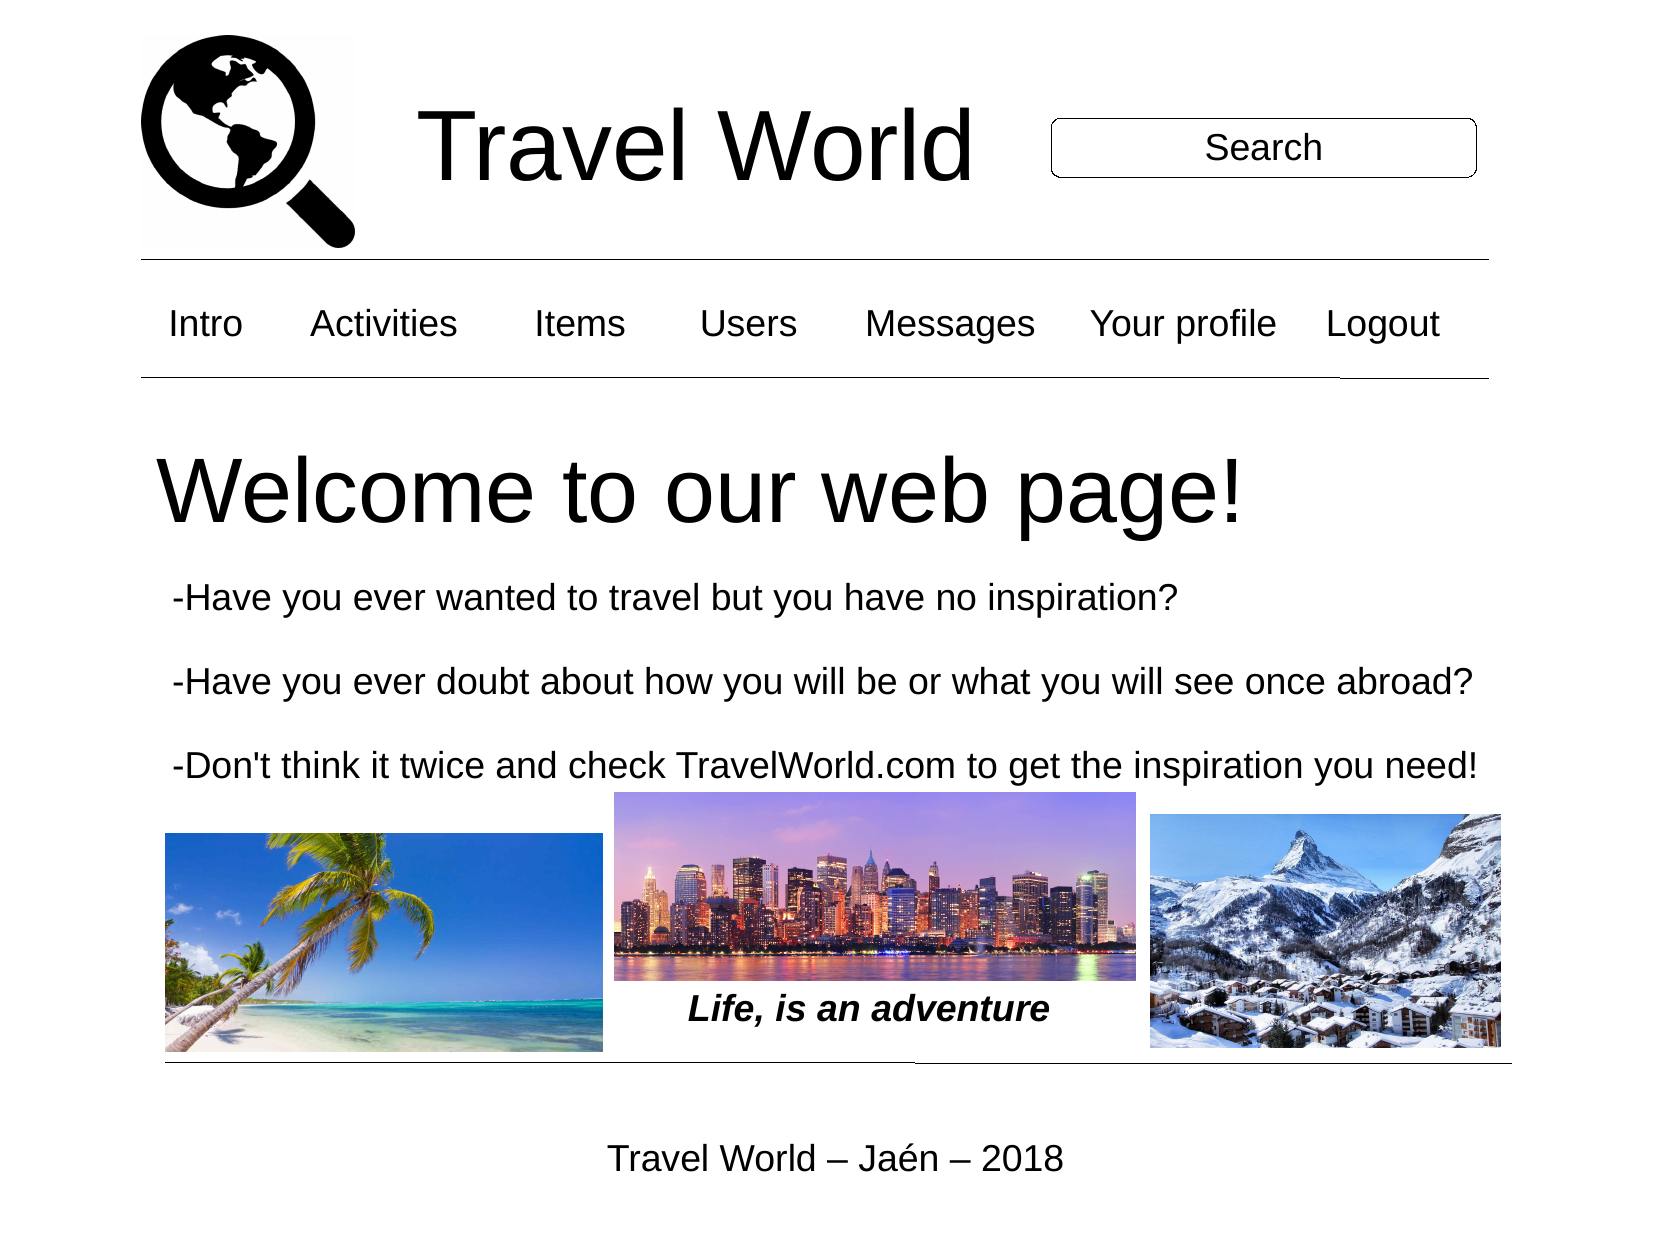

Travel World
Search
Intro
Activities
Items
Users
Messages
Your profile
Logout
Welcome to our web page!
-Have you ever wanted to travel but you have no inspiration?
-Have you ever doubt about how you will be or what you will see once abroad?
-Don't think it twice and check TravelWorld.com to get the inspiration you need!
Life, is an adventure
		Travel World – Jaén – 2018